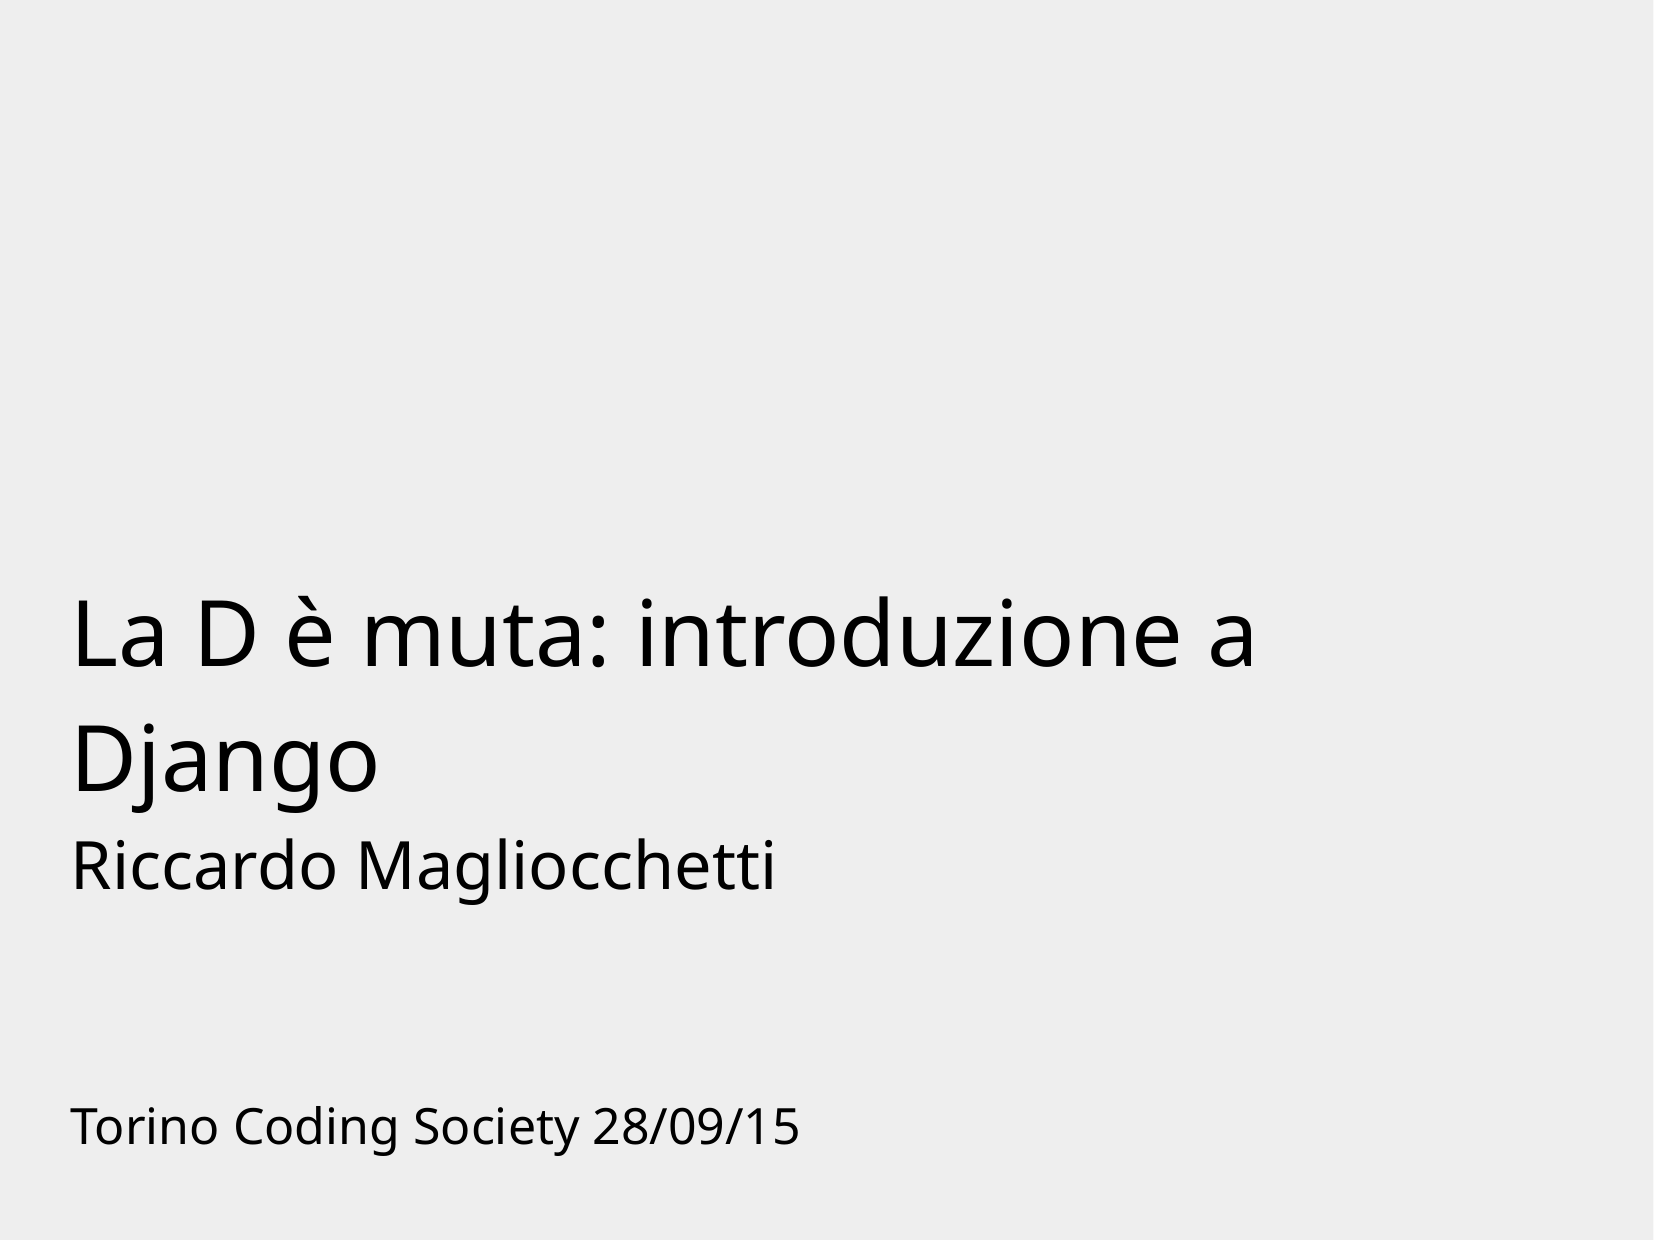

# La D è muta: introduzione a Django Riccardo Magliocchetti Torino Coding Society 28/09/15